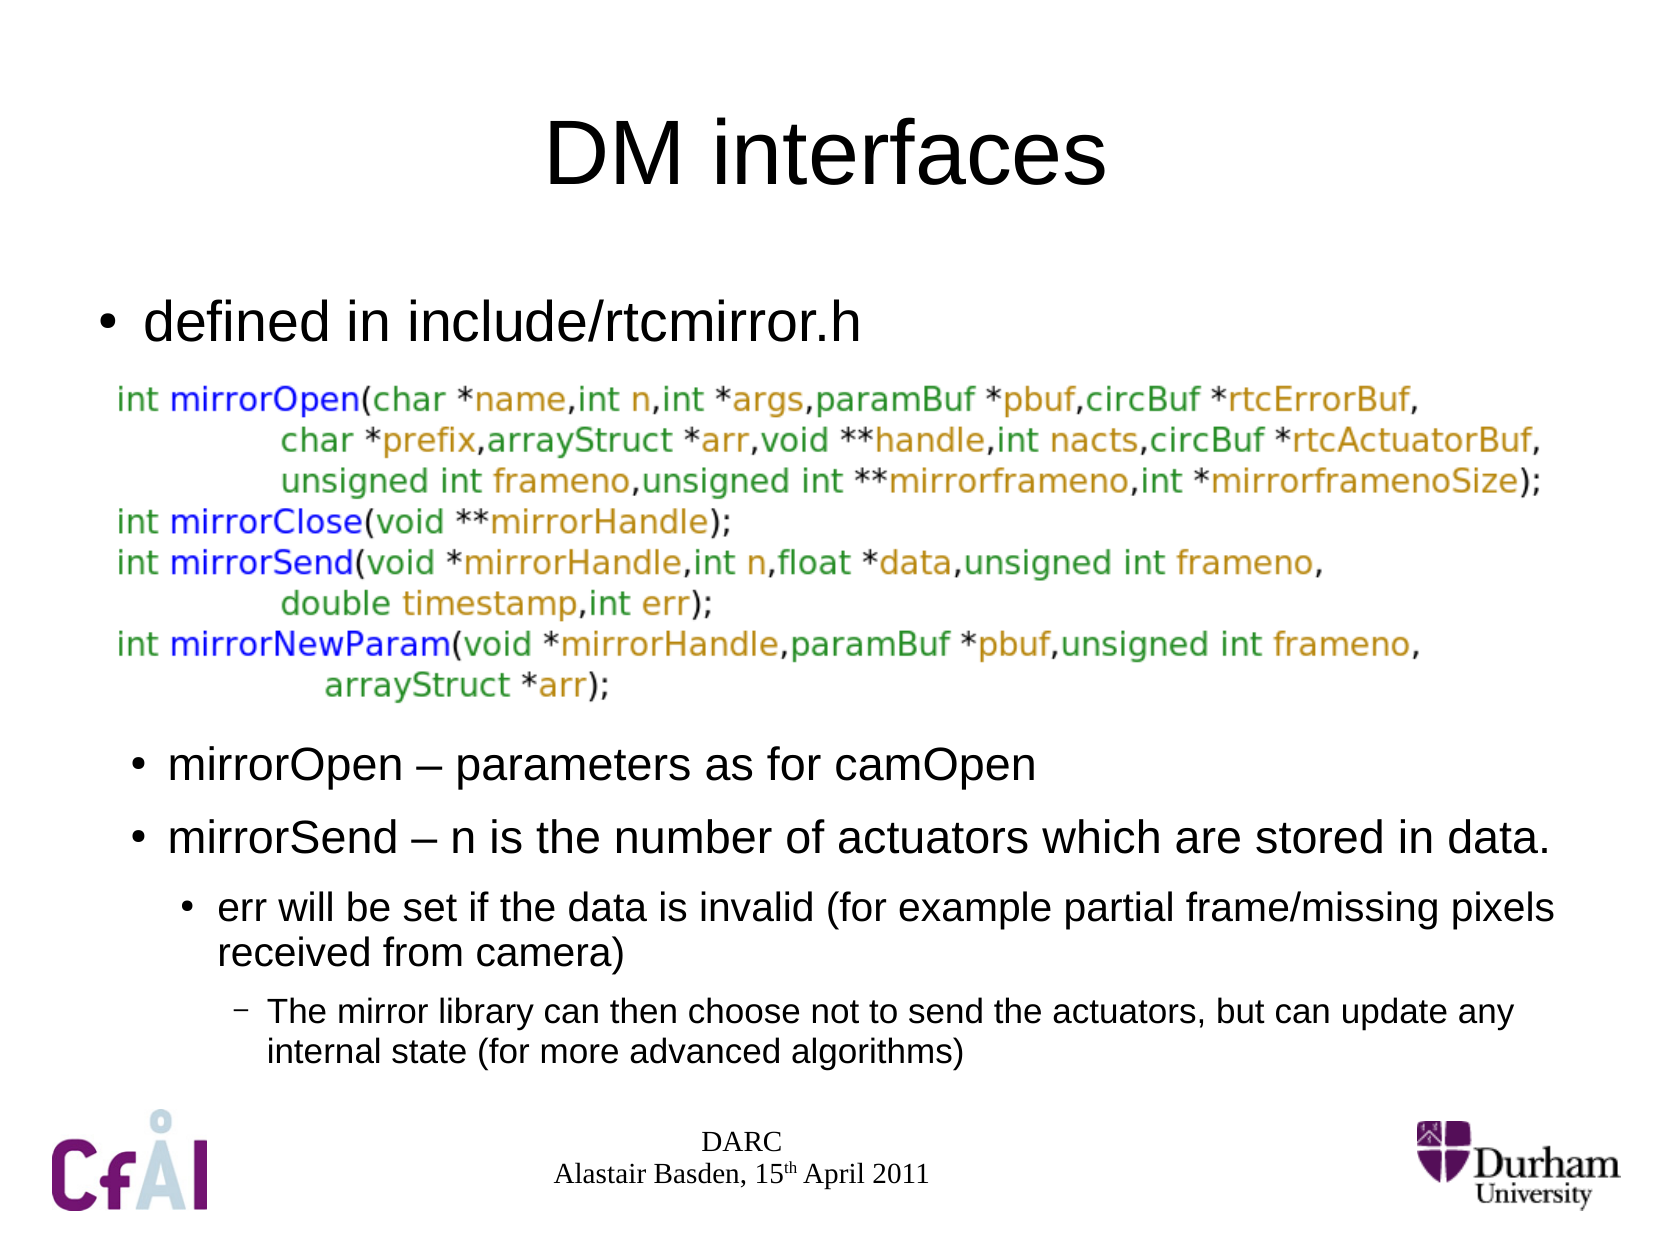

# DM interfaces
defined in include/rtcmirror.h
mirrorOpen – parameters as for camOpen
mirrorSend – n is the number of actuators which are stored in data.
err will be set if the data is invalid (for example partial frame/missing pixels received from camera)
The mirror library can then choose not to send the actuators, but can update any internal state (for more advanced algorithms)